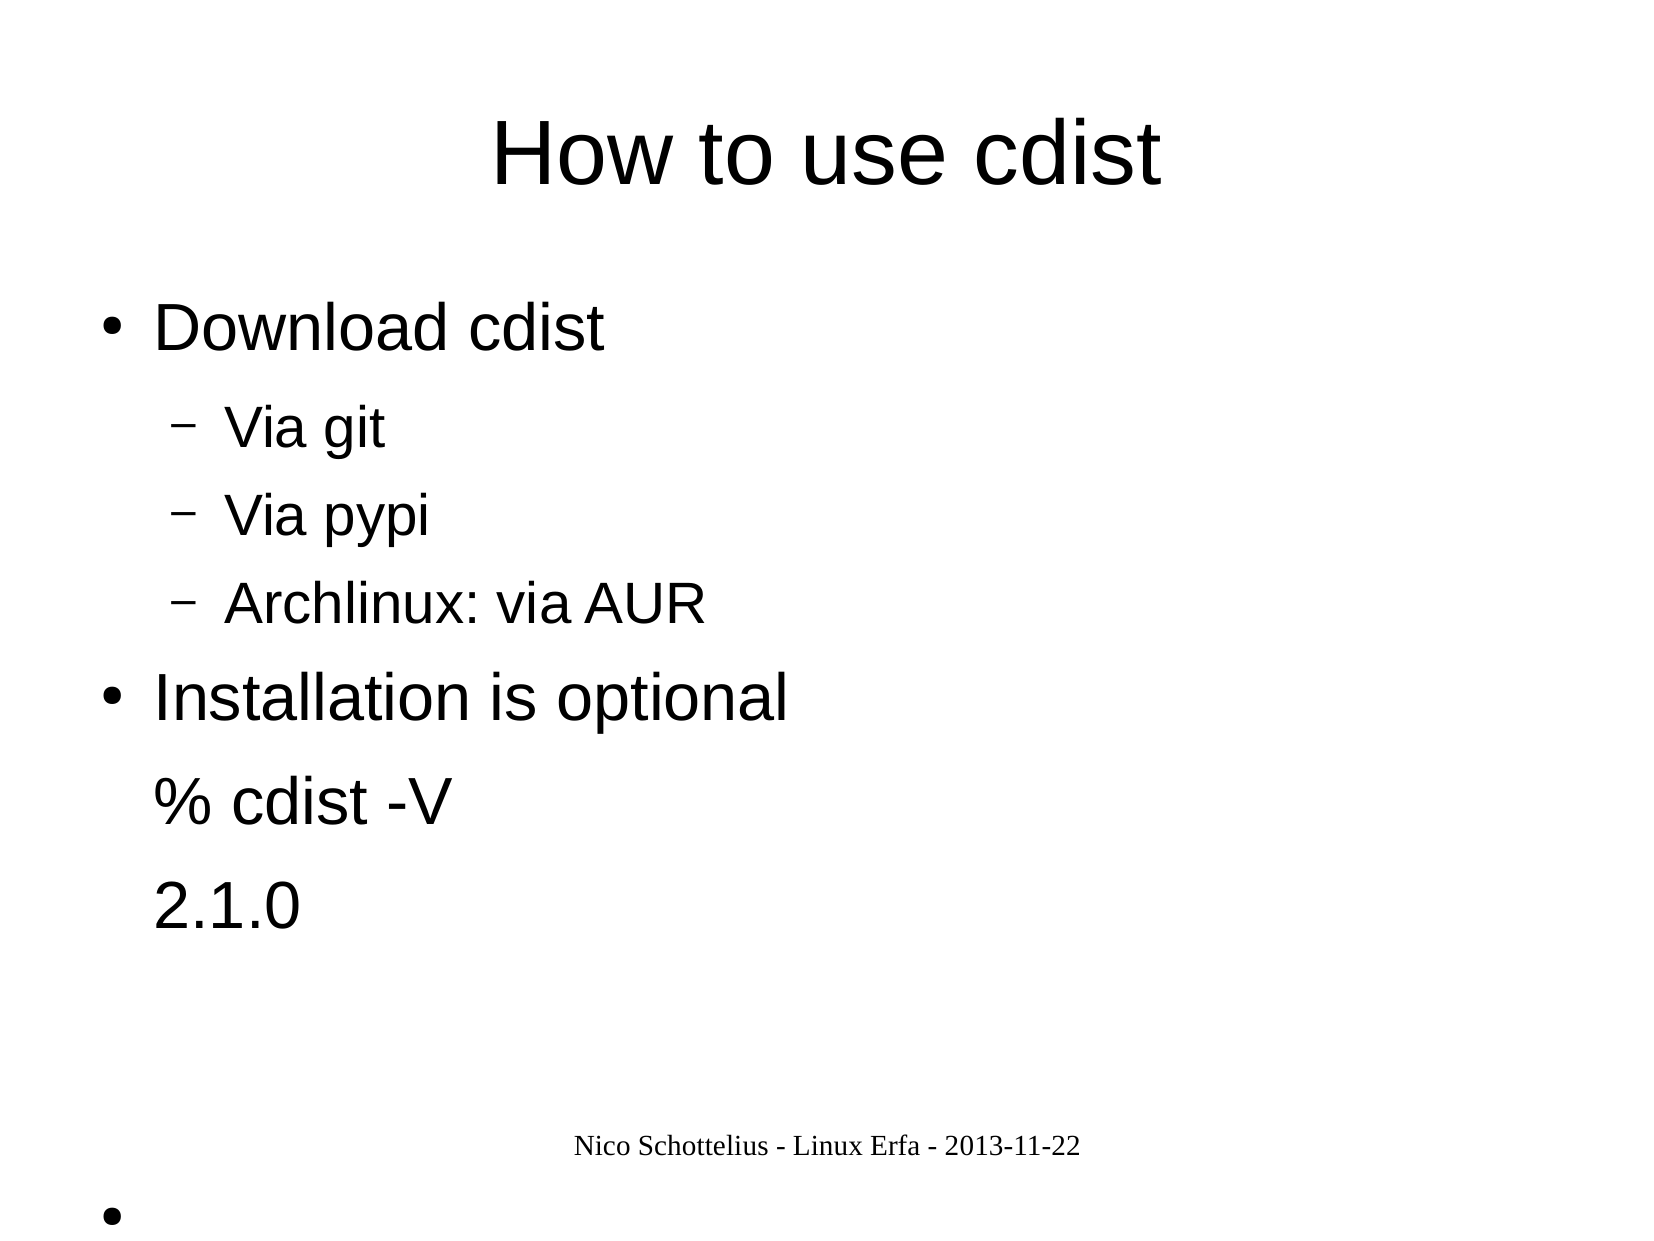

# How to use cdist
Download cdist
Via git
Via pypi
Archlinux: via AUR
Installation is optional
% cdist -V
2.1.0
Nico Schottelius - Linux Erfa - 2013-11-22